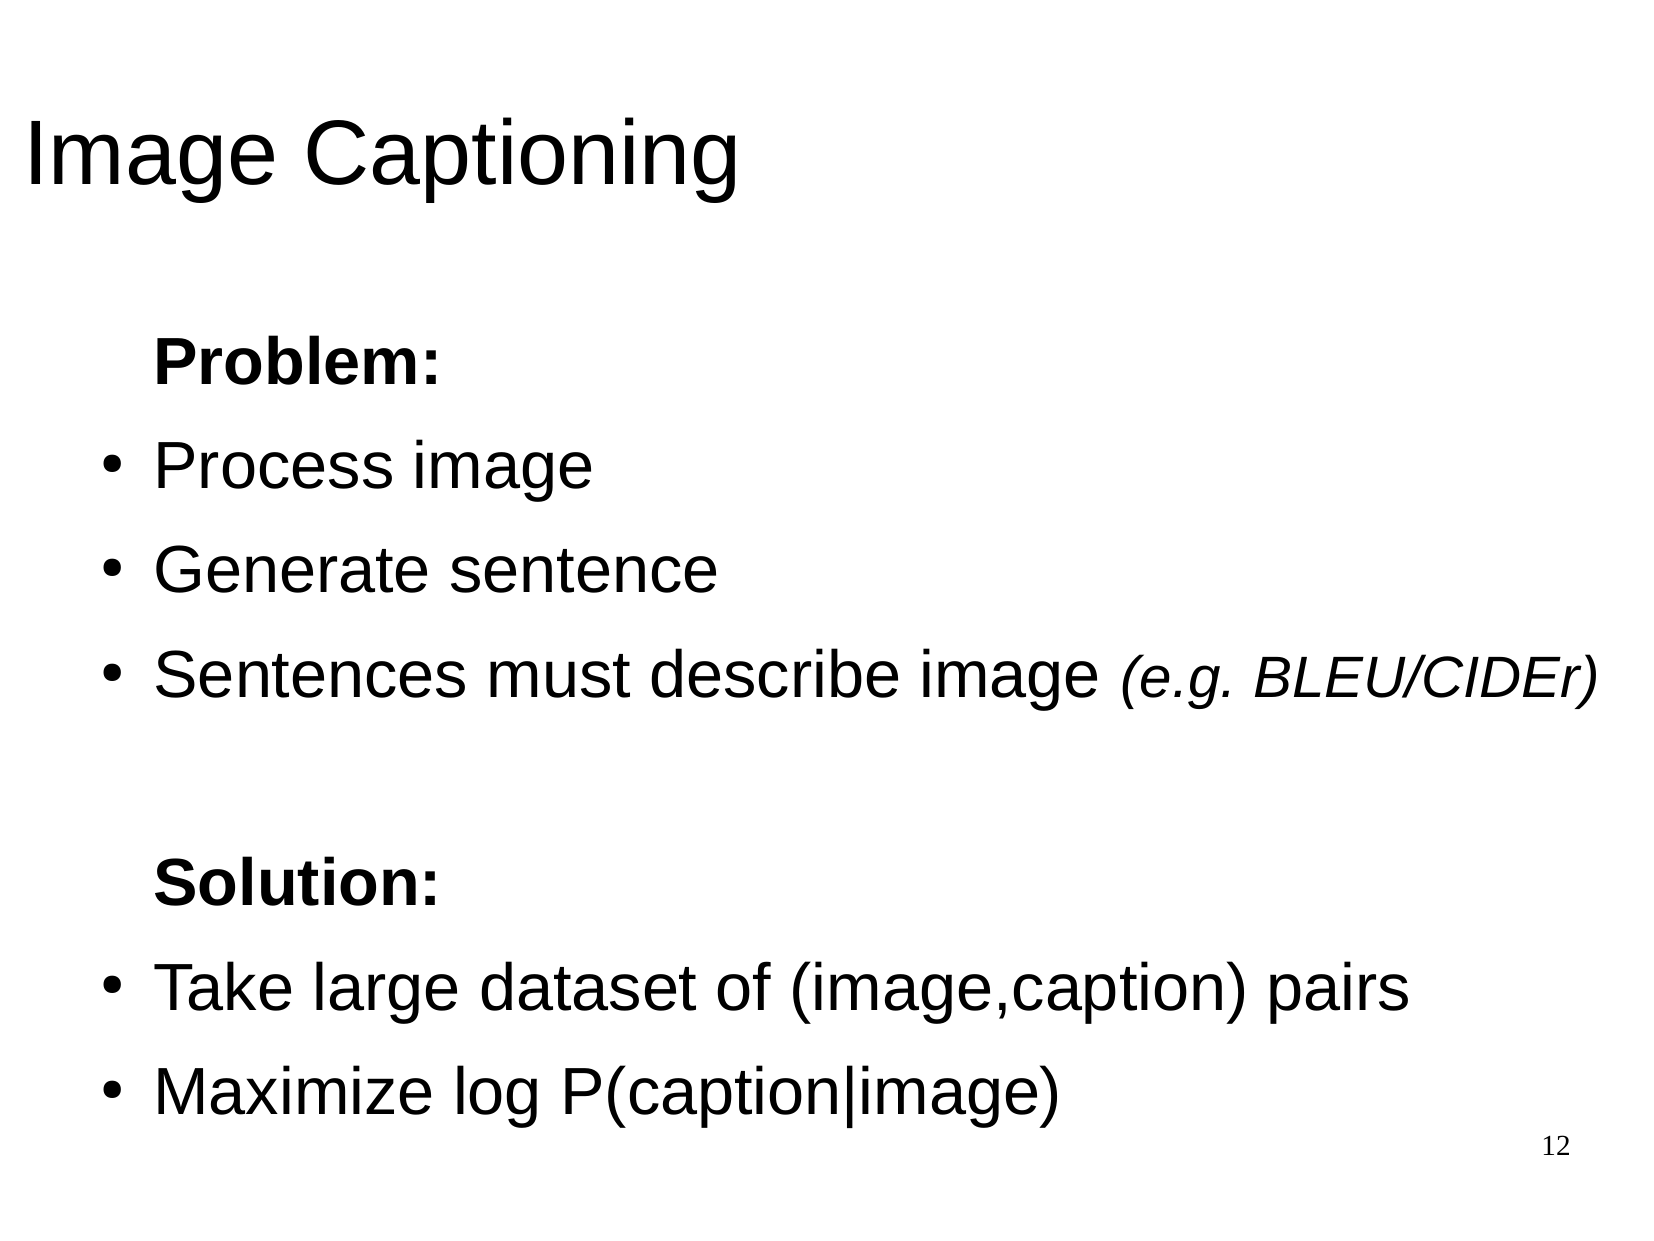

# Image Captioning
Problem:
Process image
Generate sentence
Sentences must describe image (e.g. BLEU/CIDEr)
Solution:
Take large dataset of (image,caption) pairs
Maximize log P(caption|image)
12